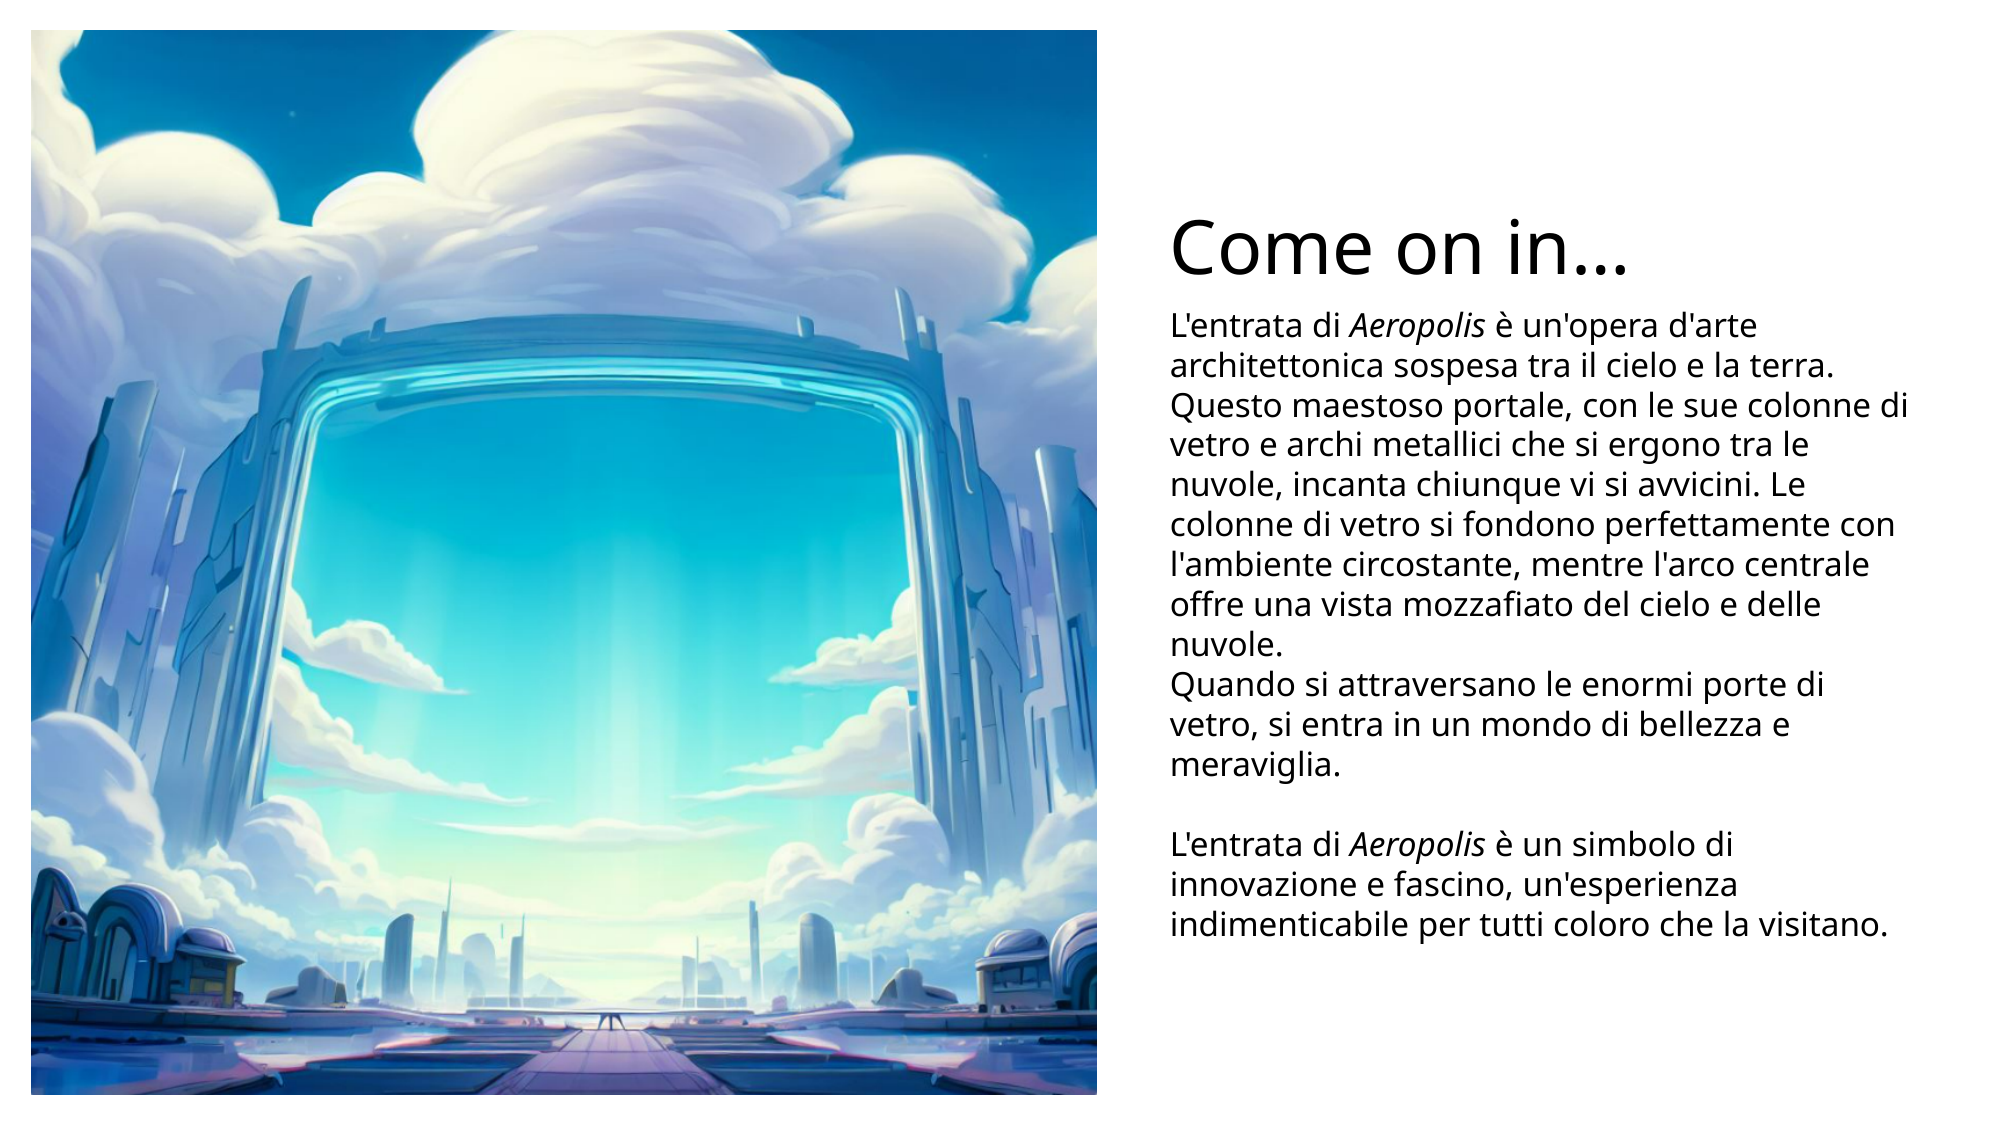

Come on in…
L'entrata di Aeropolis è un'opera d'arte architettonica sospesa tra il cielo e la terra.
Questo maestoso portale, con le sue colonne di vetro e archi metallici che si ergono tra le nuvole, incanta chiunque vi si avvicini. Le colonne di vetro si fondono perfettamente con l'ambiente circostante, mentre l'arco centrale offre una vista mozzafiato del cielo e delle nuvole.
Quando si attraversano le enormi porte di vetro, si entra in un mondo di bellezza e meraviglia.
L'entrata di Aeropolis è un simbolo di innovazione e fascino, un'esperienza indimenticabile per tutti coloro che la visitano.